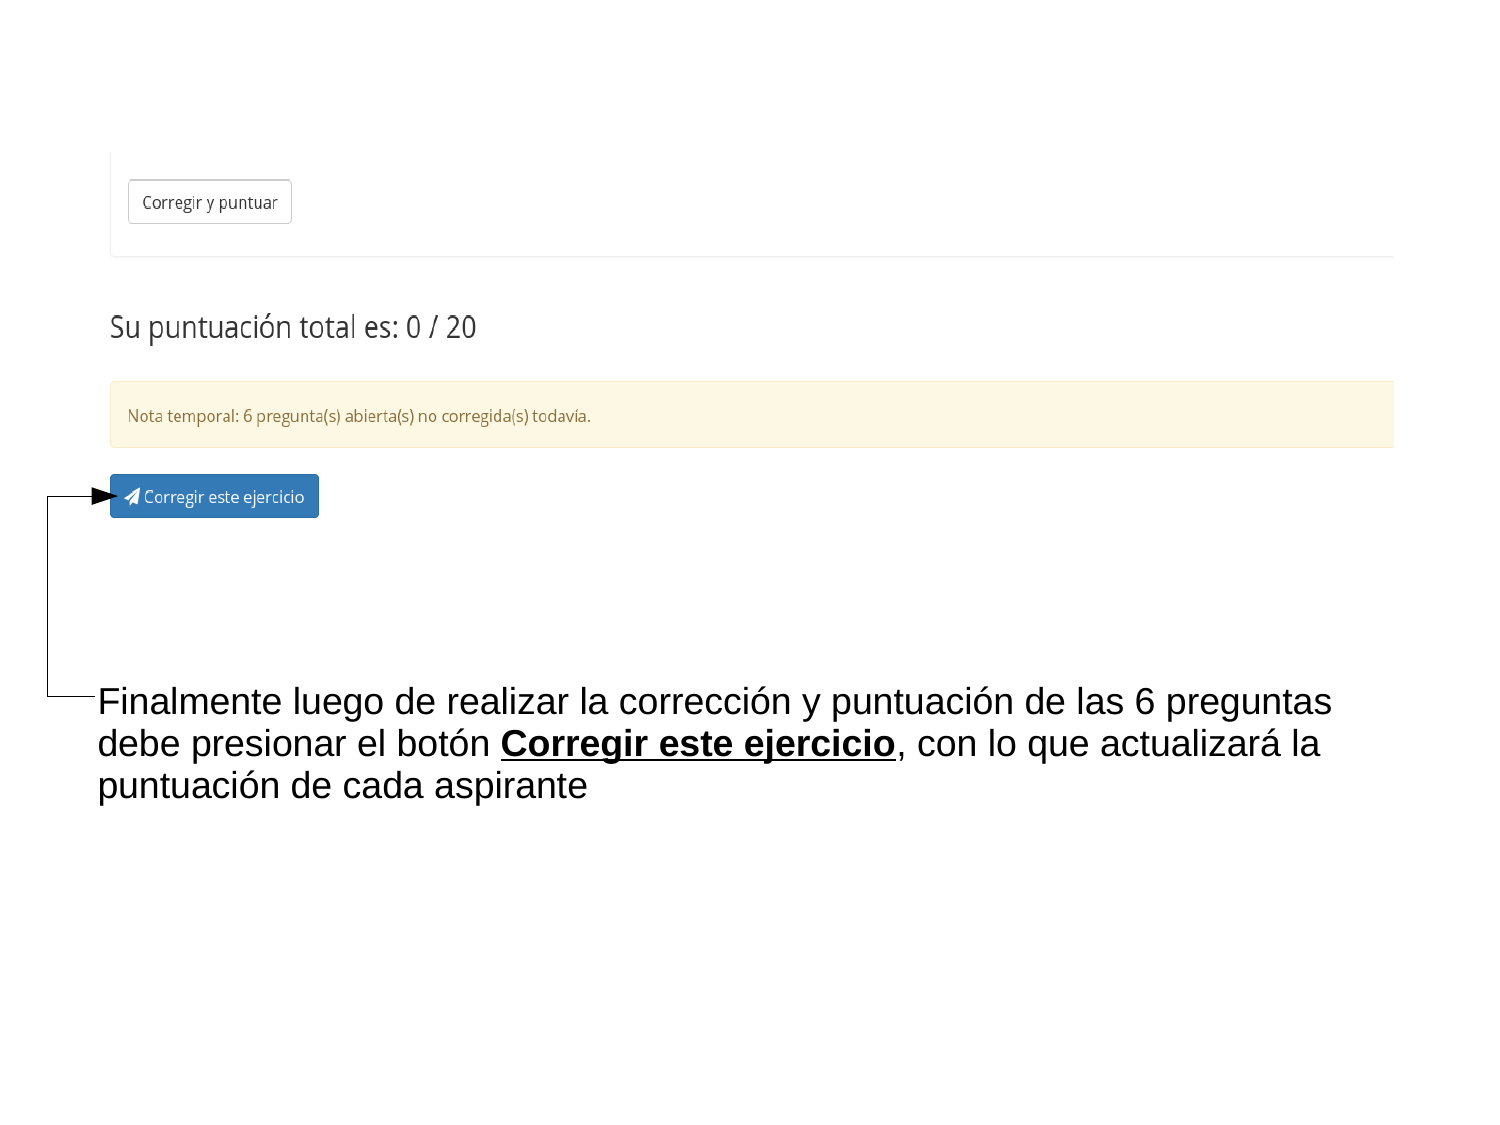

Finalmente luego de realizar la corrección y puntuación de las 6 preguntas debe presionar el botón Corregir este ejercicio, con lo que actualizará la puntuación de cada aspirante